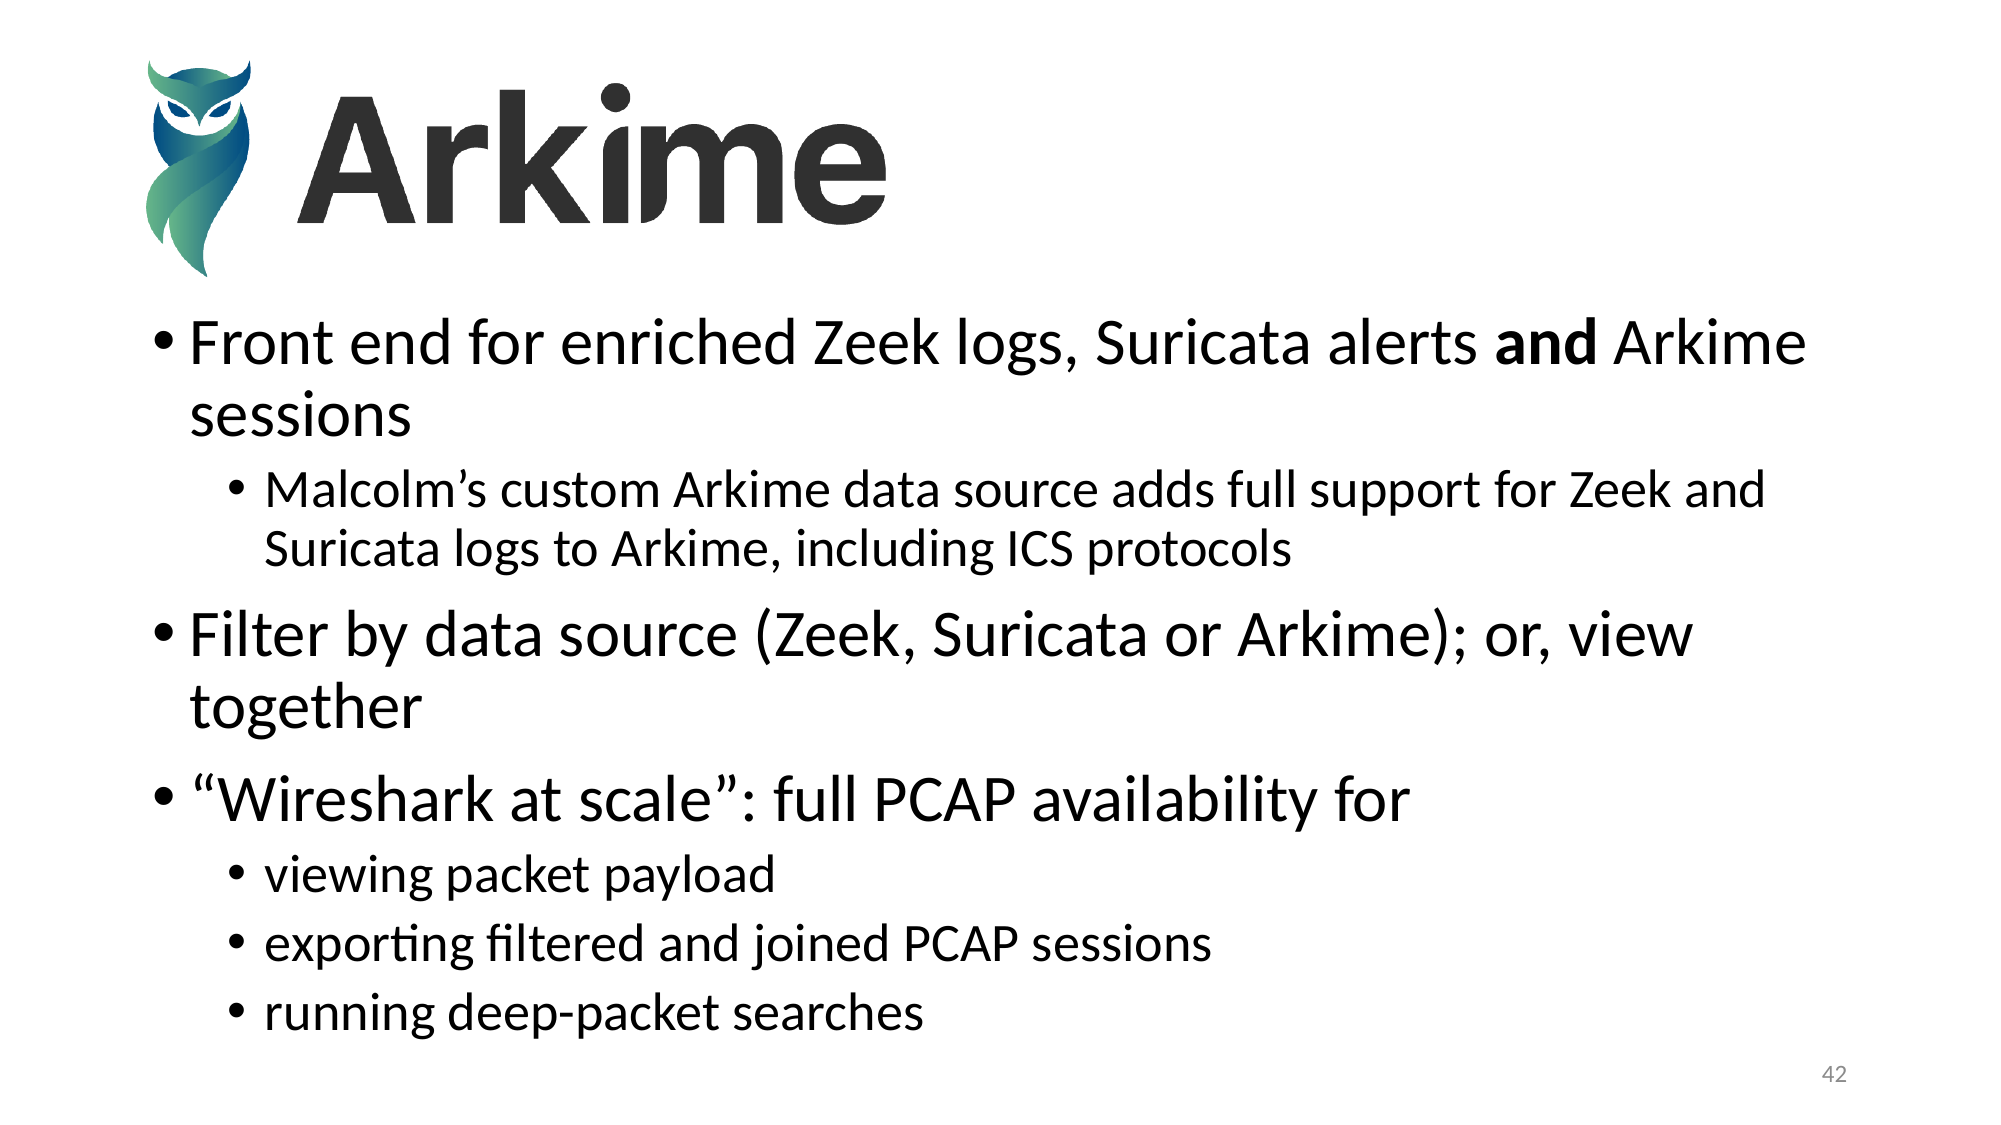

# Front end for enriched Zeek logs, Suricata alerts and Arkime sessions
Malcolm’s custom Arkime data source adds full support for Zeek and Suricata logs to Arkime, including ICS protocols
Filter by data source (Zeek, Suricata or Arkime); or, view together
“Wireshark at scale”: full PCAP availability for
viewing packet payload
exporting filtered and joined PCAP sessions
running deep-packet searches